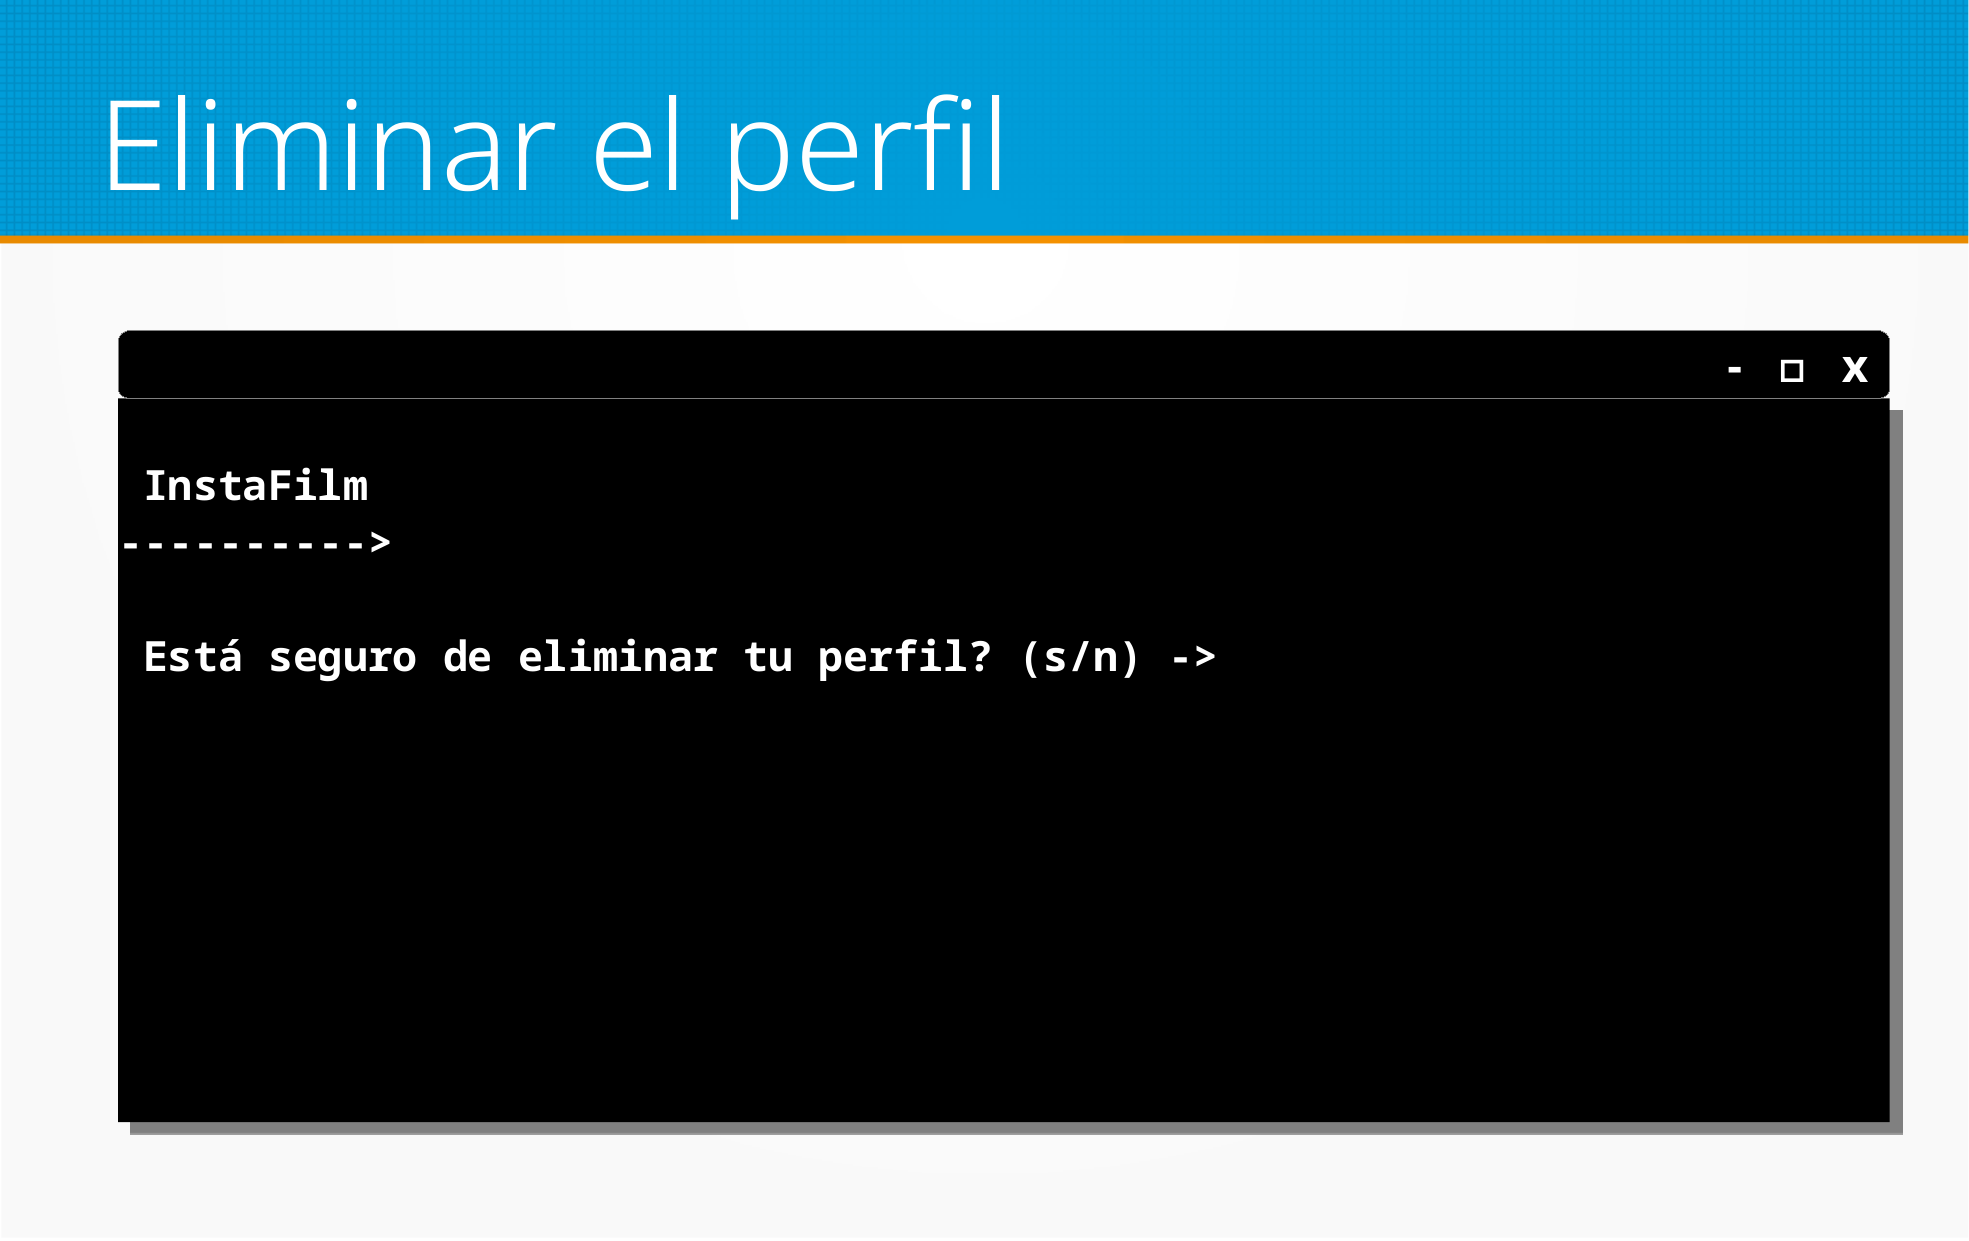

# Eliminar el perfil
- □ x
 InstaFilm
---------->
 Está seguro de eliminar tu perfil? (s/n) ->